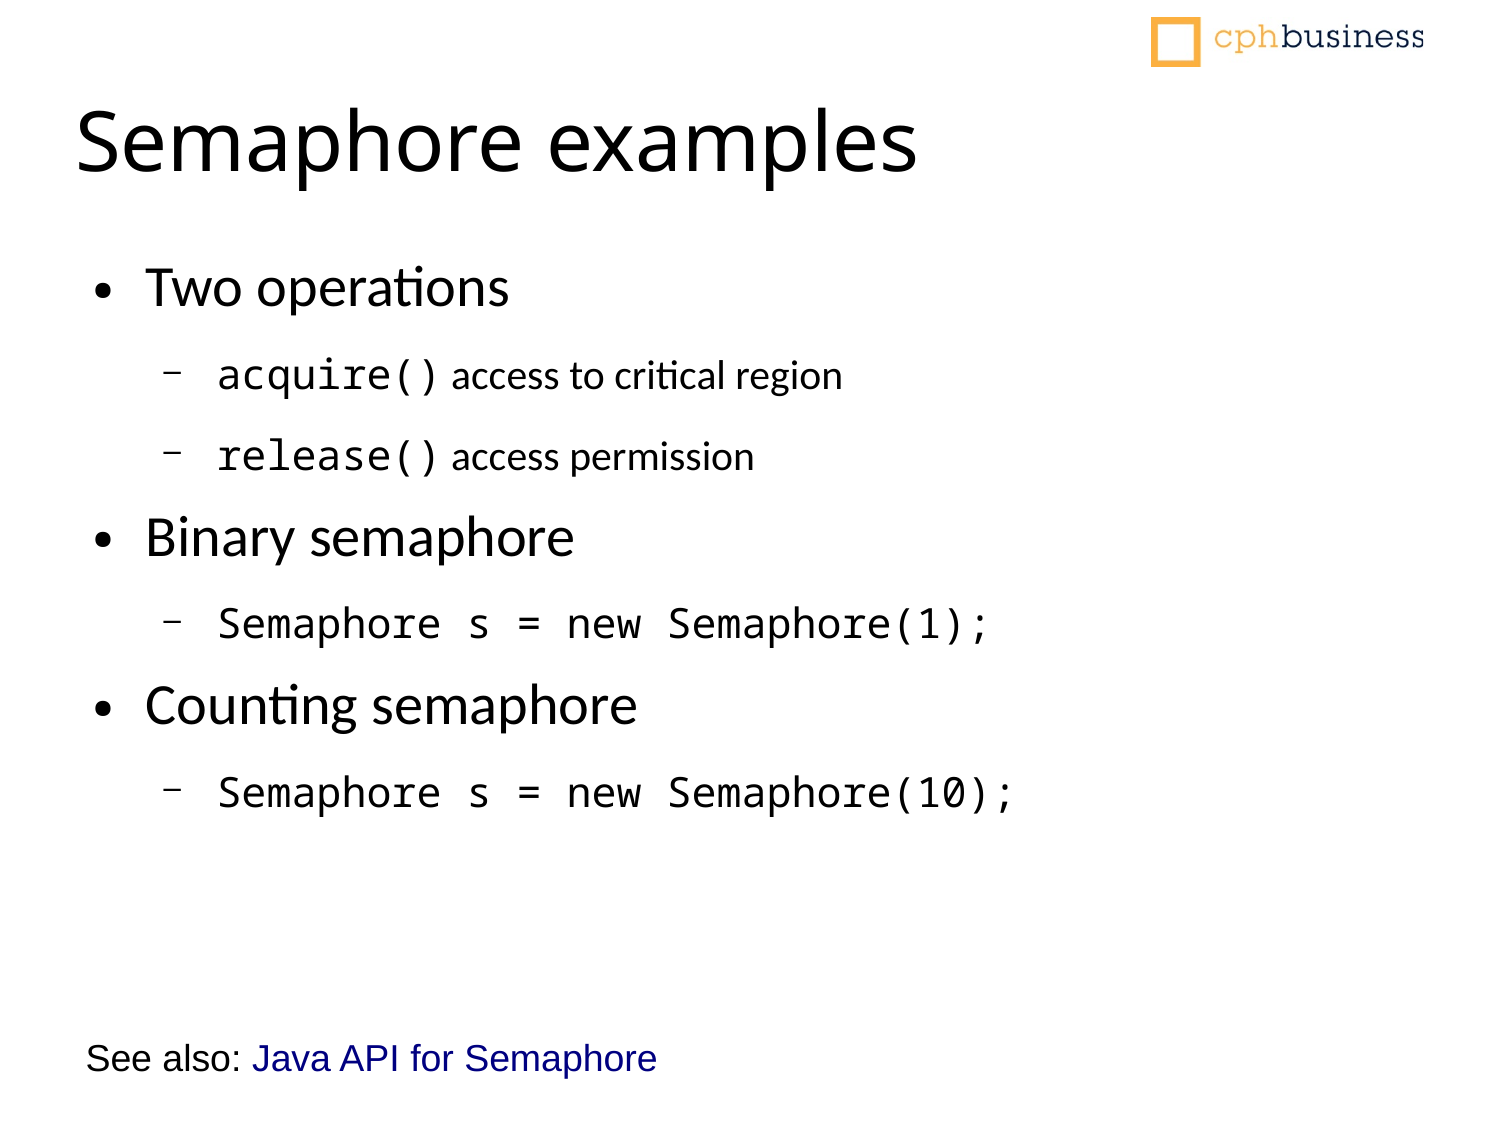

# Semaphore examples
Two operations
acquire() access to critical region
release() access permission
Binary semaphore
Semaphore s = new Semaphore(1);
Counting semaphore
Semaphore s = new Semaphore(10);
See also: Java API for Semaphore